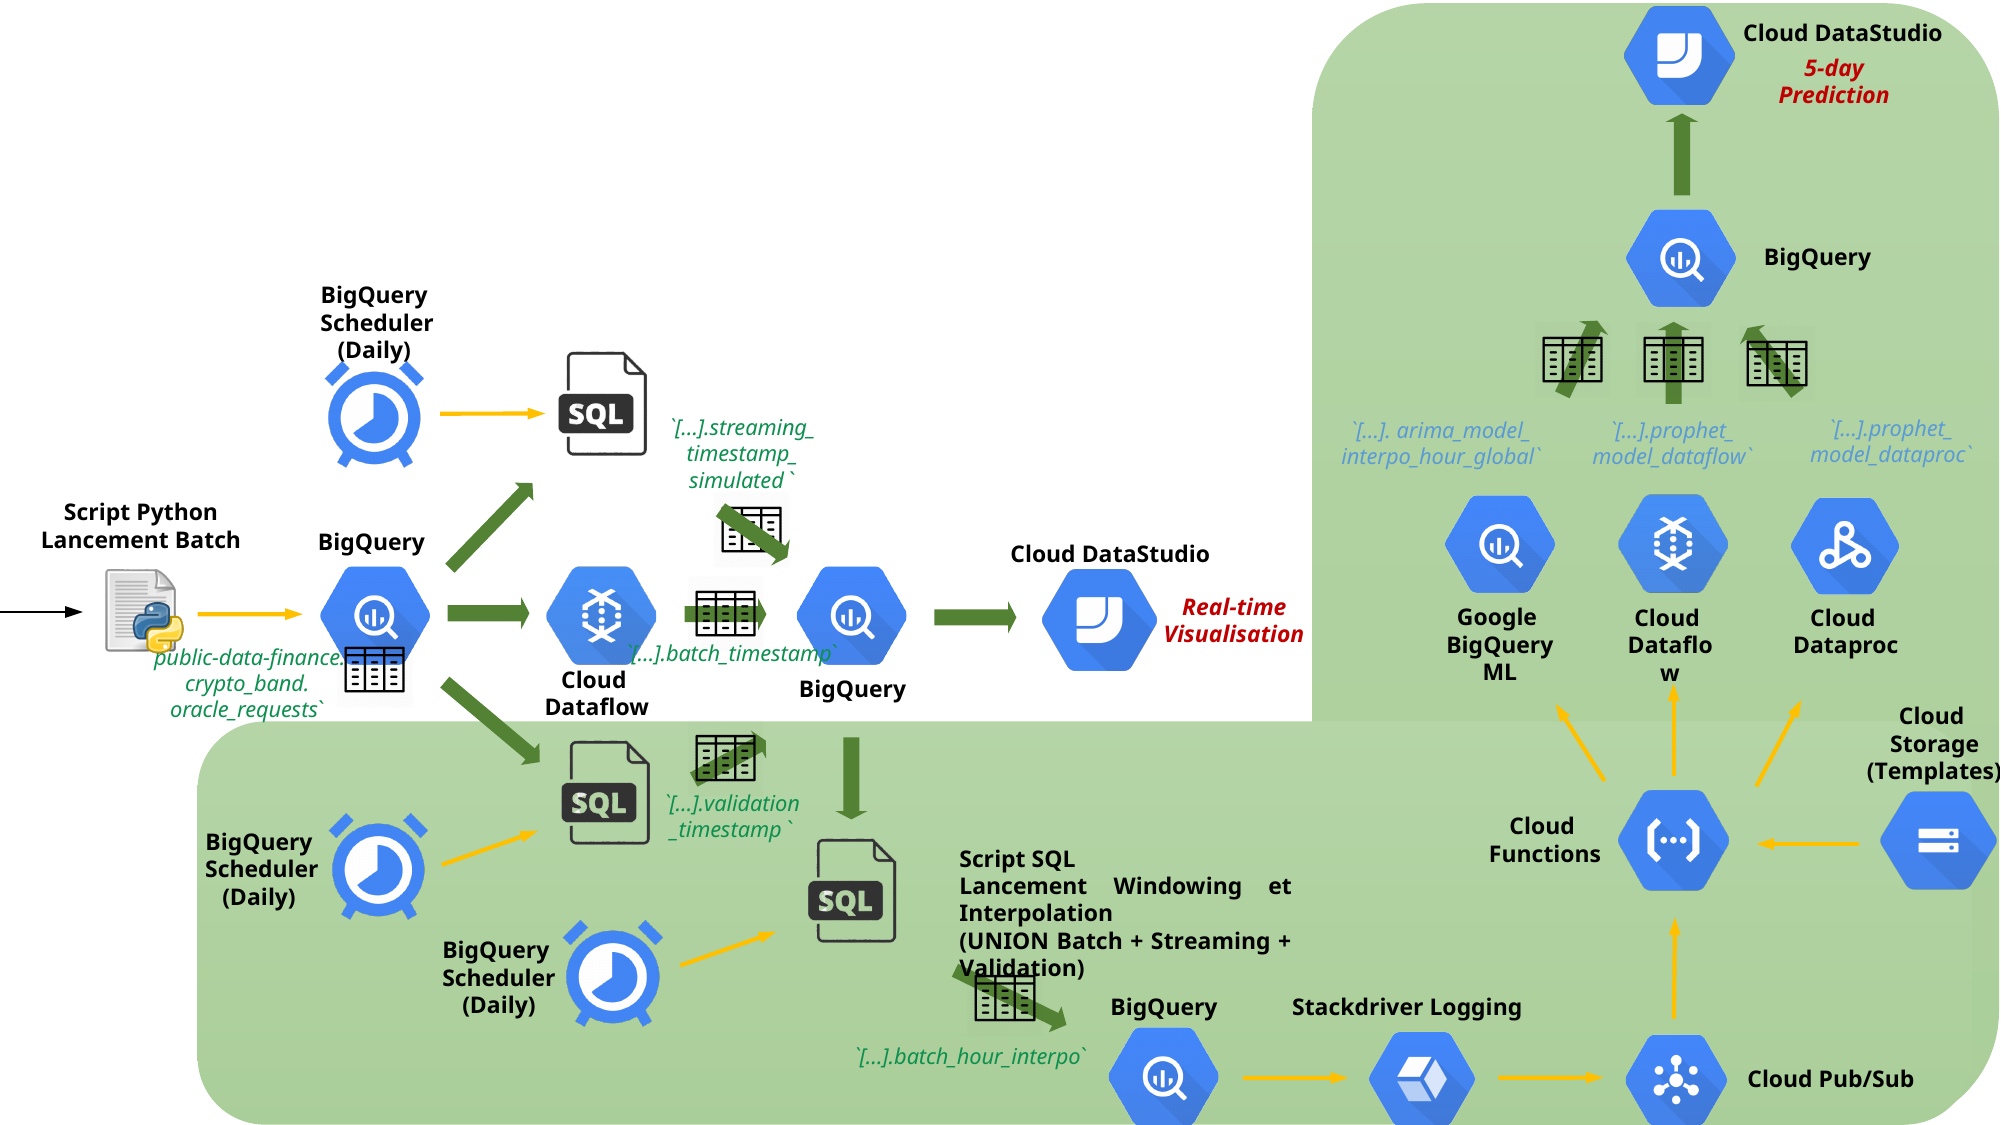

Cloud DataStudio
5-day
Prediction
BigQuery
BigQuery
Scheduler
(Daily)
`[…].streaming_
timestamp_
simulated `
`[…].prophet_
model_dataproc`
`[…]. arima_model_
interpo_hour_global`
`[…].prophet_
model_dataflow`
Script Python
Lancement Batch
BigQuery
 Cloud DataStudio
Real-time
Visualisation
Google
BigQuery ML
Cloud
Dataflow
Cloud
Dataproc
`[…].batch_timestamp`
`public-data-finance.
crypto_band.
oracle_requests`
Cloud
Dataflow
BigQuery
Cloud
Storage
(Templates)
`[…].validation
_timestamp `
Cloud
Functions
BigQuery
Scheduler
(Daily)
Script SQL
Lancement Windowing et Interpolation
(UNION Batch + Streaming + Validation)
BigQuery
Scheduler (Daily)
BigQuery
Stackdriver Logging
`[…].batch_hour_interpo`
Cloud Pub/Sub